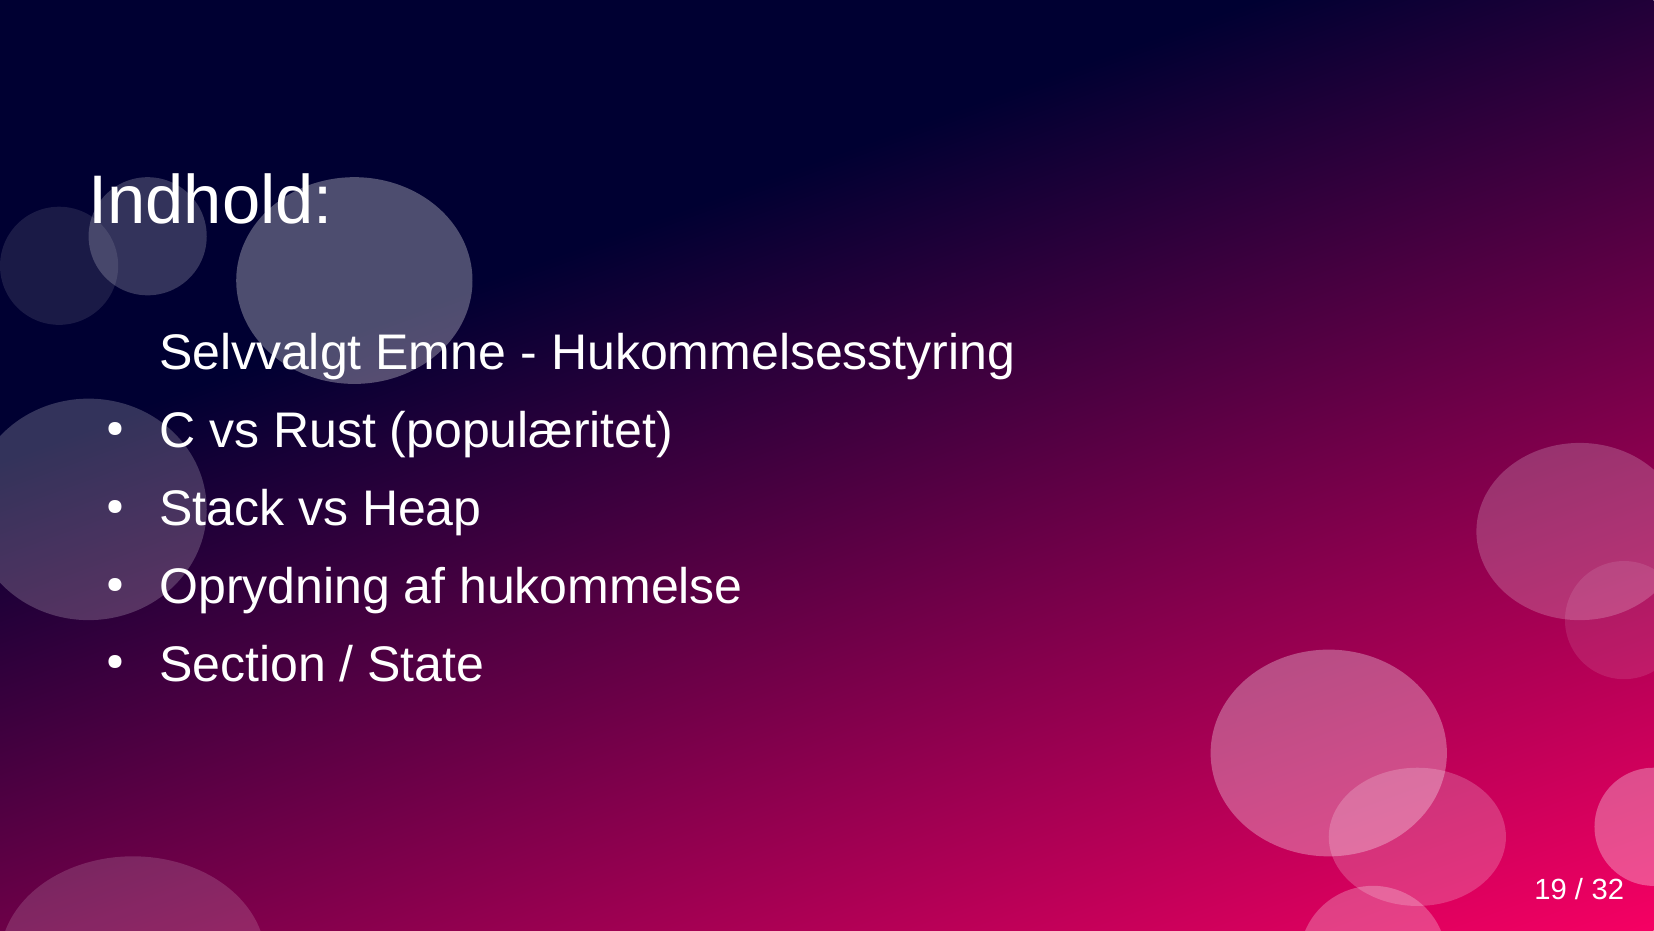

# Indhold:
Selvvalgt Emne - Hukommelsesstyring
C vs Rust (populæritet)
Stack vs Heap
Oprydning af hukommelse
Section / State
19